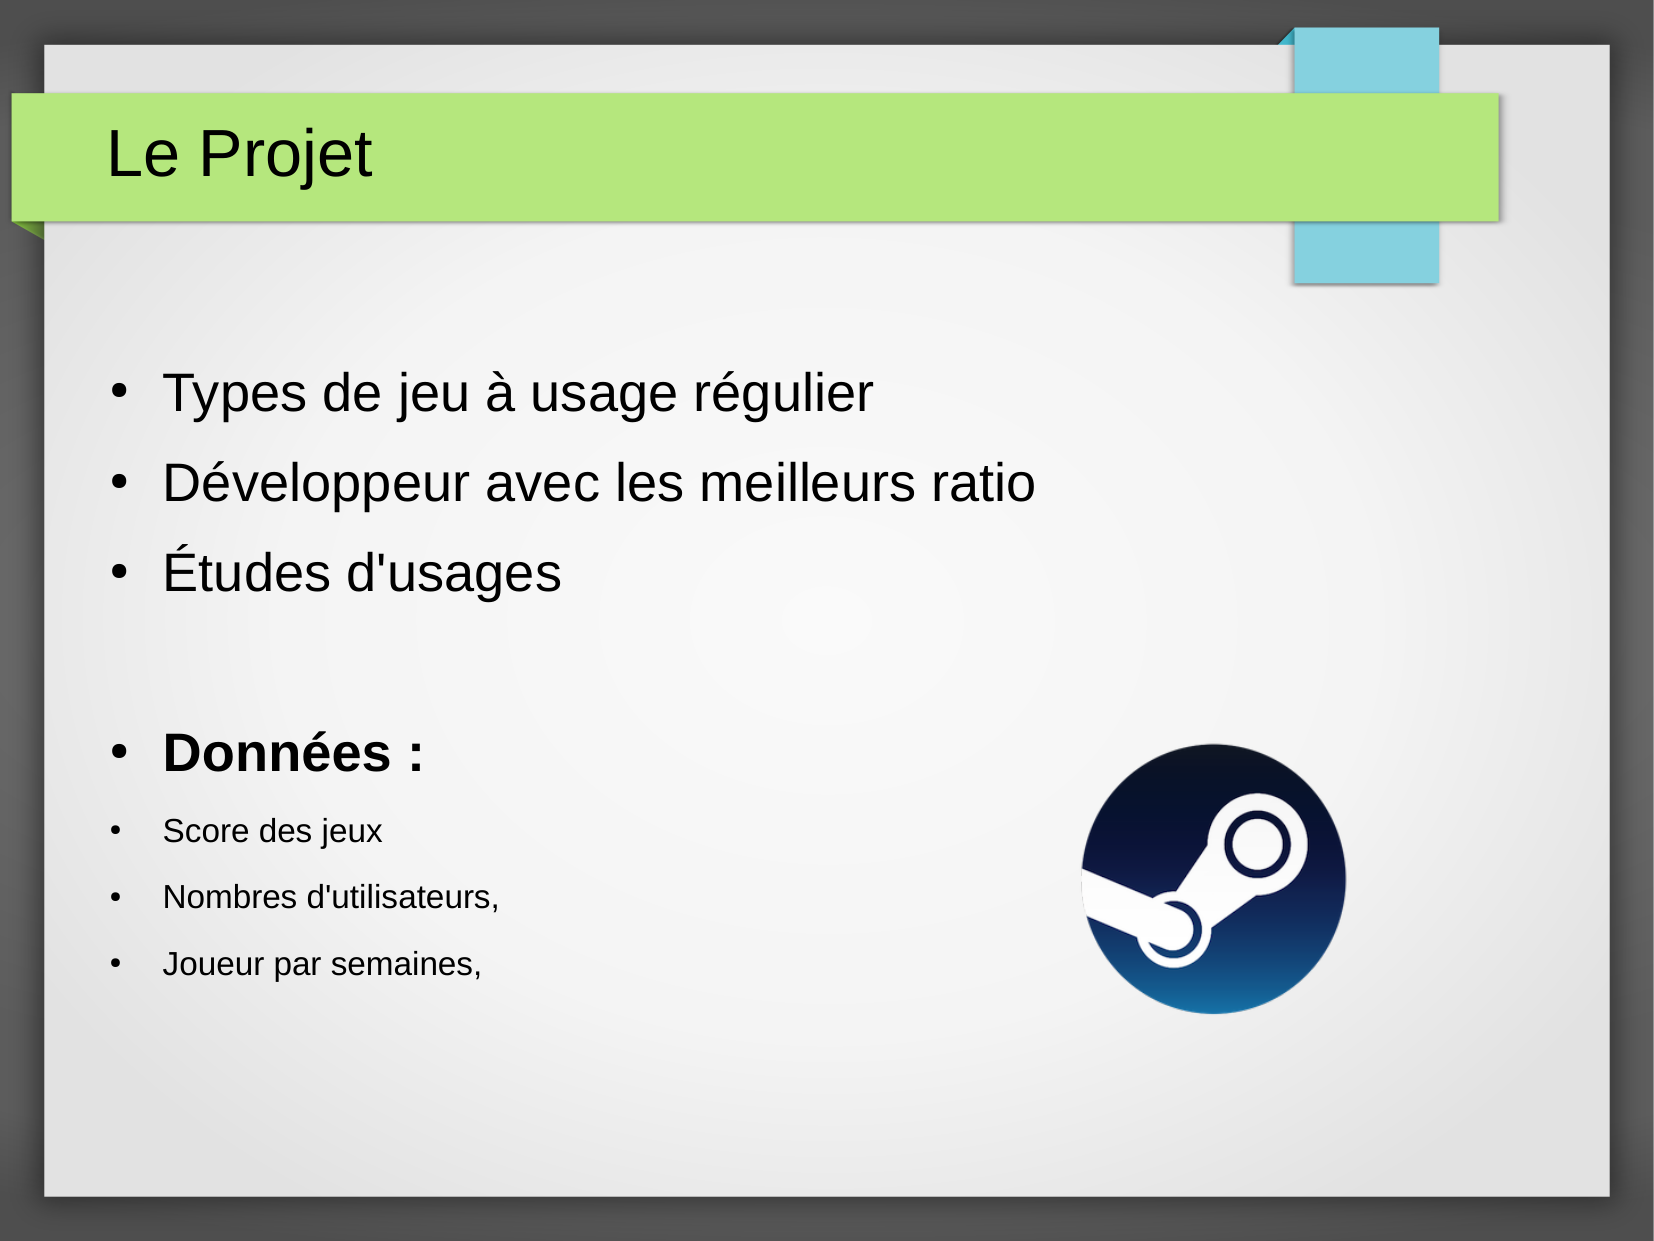

# Le Projet
Types de jeu à usage régulier
Développeur avec les meilleurs ratio
Études d'usages
Données :
Score des jeux
Nombres d'utilisateurs,
Joueur par semaines,